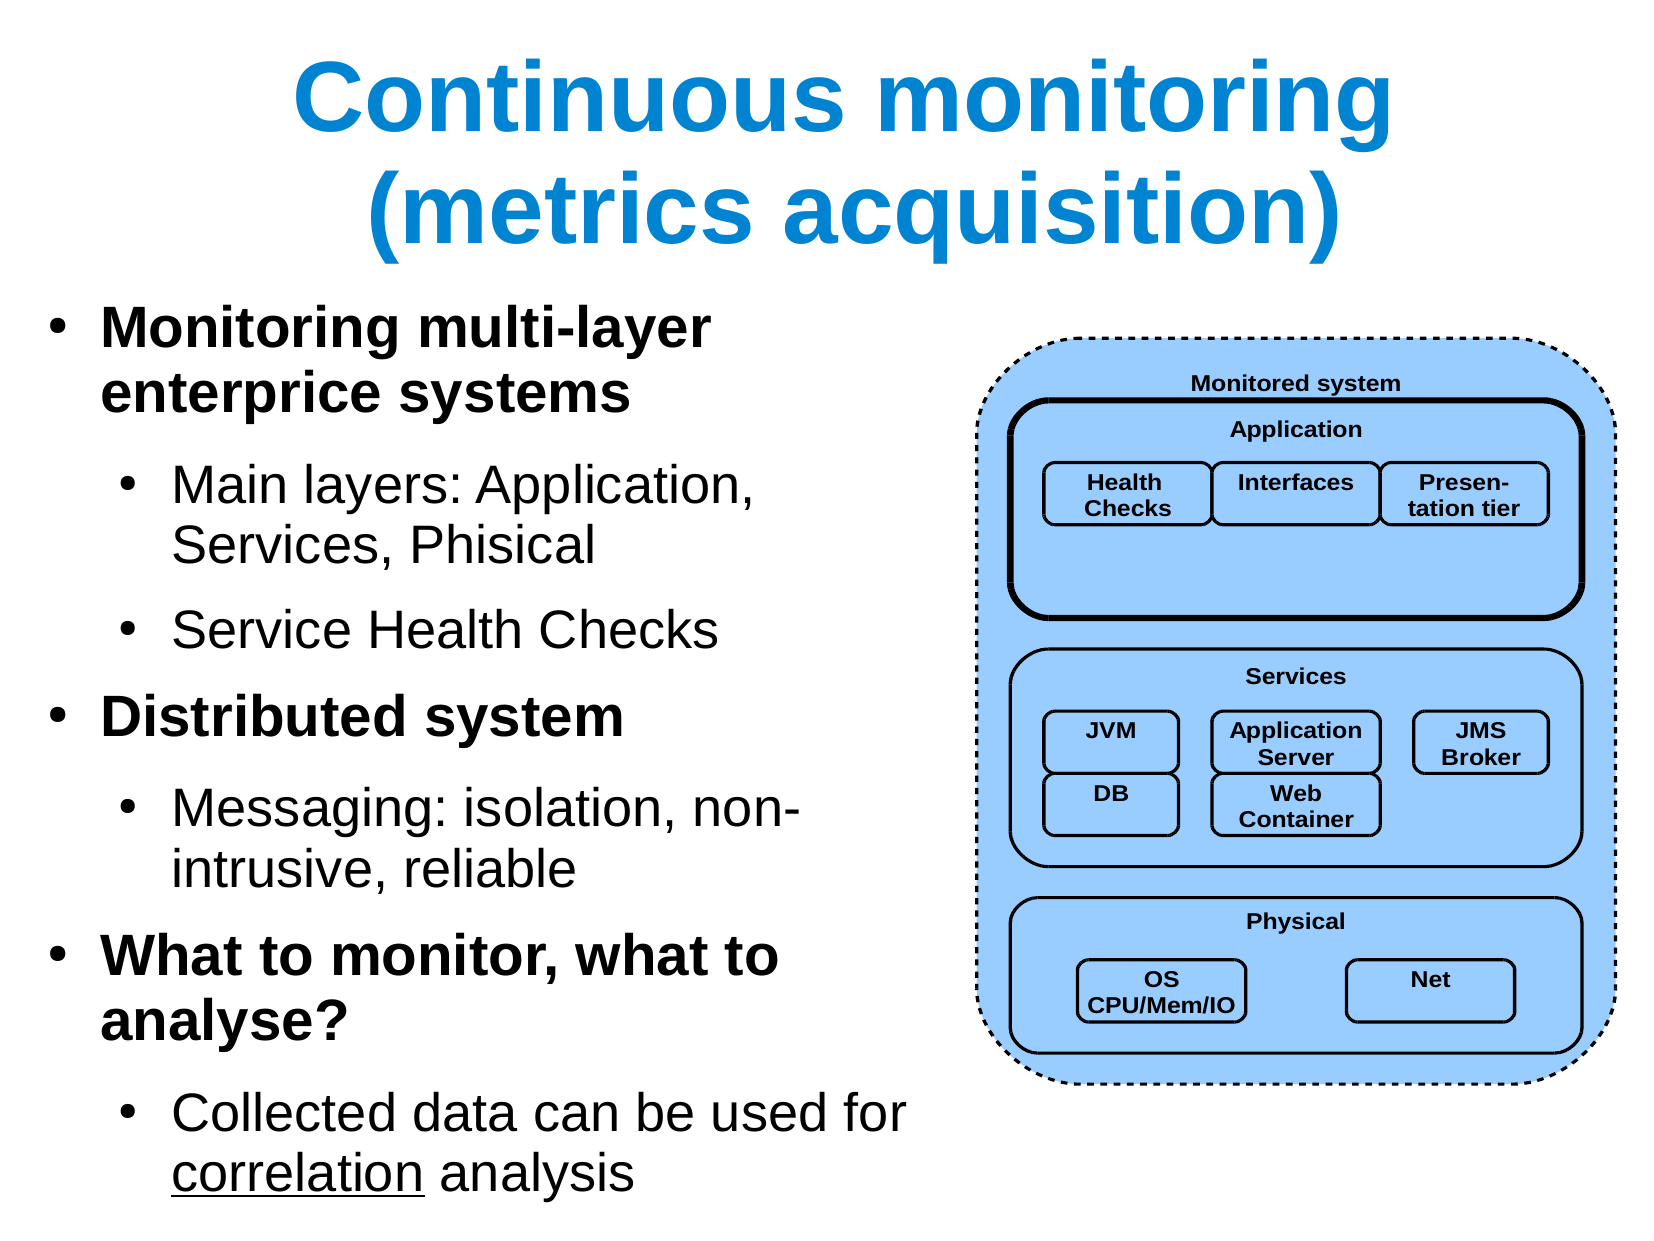

# Continuous monitoring (metrics acquisition)
Monitoring multi-layer enterprice systems
Main layers: Application, Services, Phisical
Service Health Checks
Distributed system
Messaging: isolation, non-intrusive, reliable
What to monitor, what to analyse?
Collected data can be used for correlation analysis